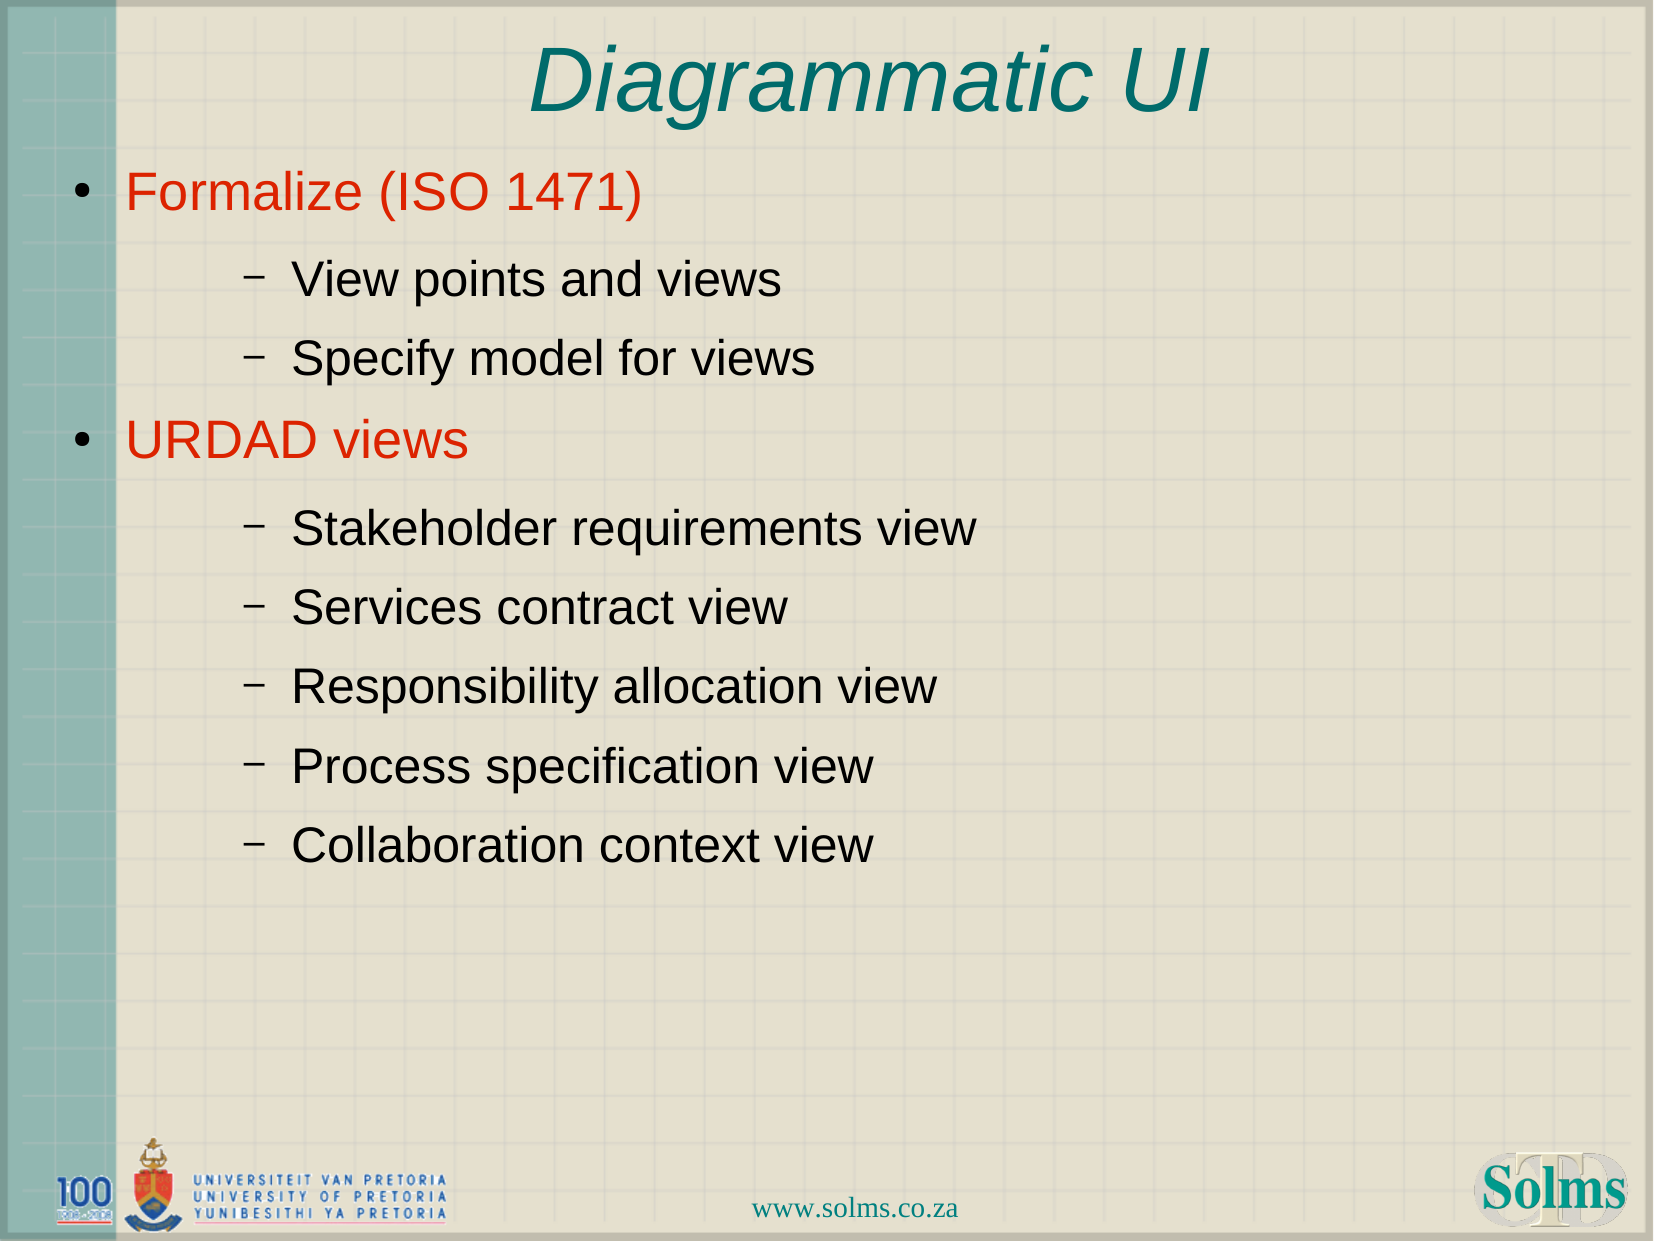

# Diagrammatic UI
Formalize (ISO 1471)
View points and views
Specify model for views
URDAD views
Stakeholder requirements view
Services contract view
Responsibility allocation view
Process specification view
Collaboration context view
16